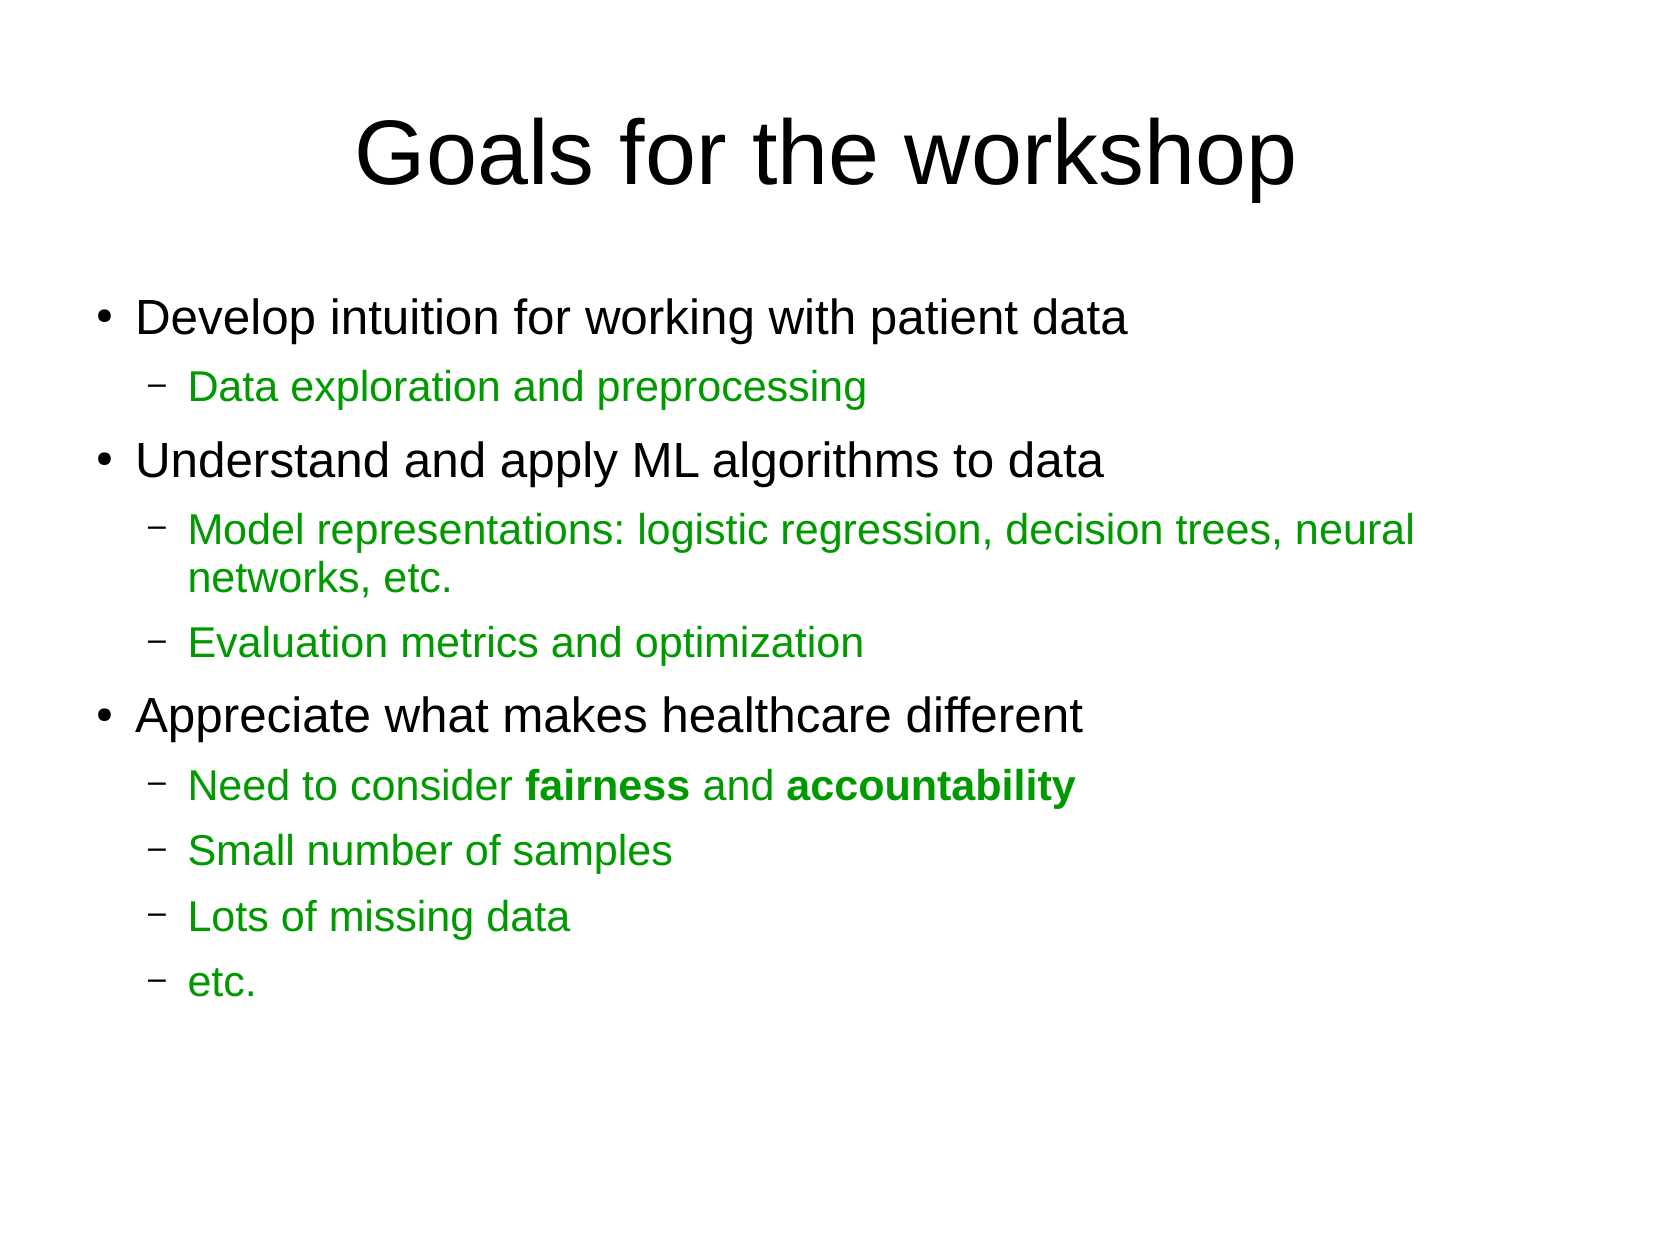

# Goals for the workshop
Develop intuition for working with patient data
Data exploration and preprocessing
Understand and apply ML algorithms to data
Model representations: logistic regression, decision trees, neural networks, etc.
Evaluation metrics and optimization
Appreciate what makes healthcare different
Need to consider fairness and accountability
Small number of samples
Lots of missing data
etc.